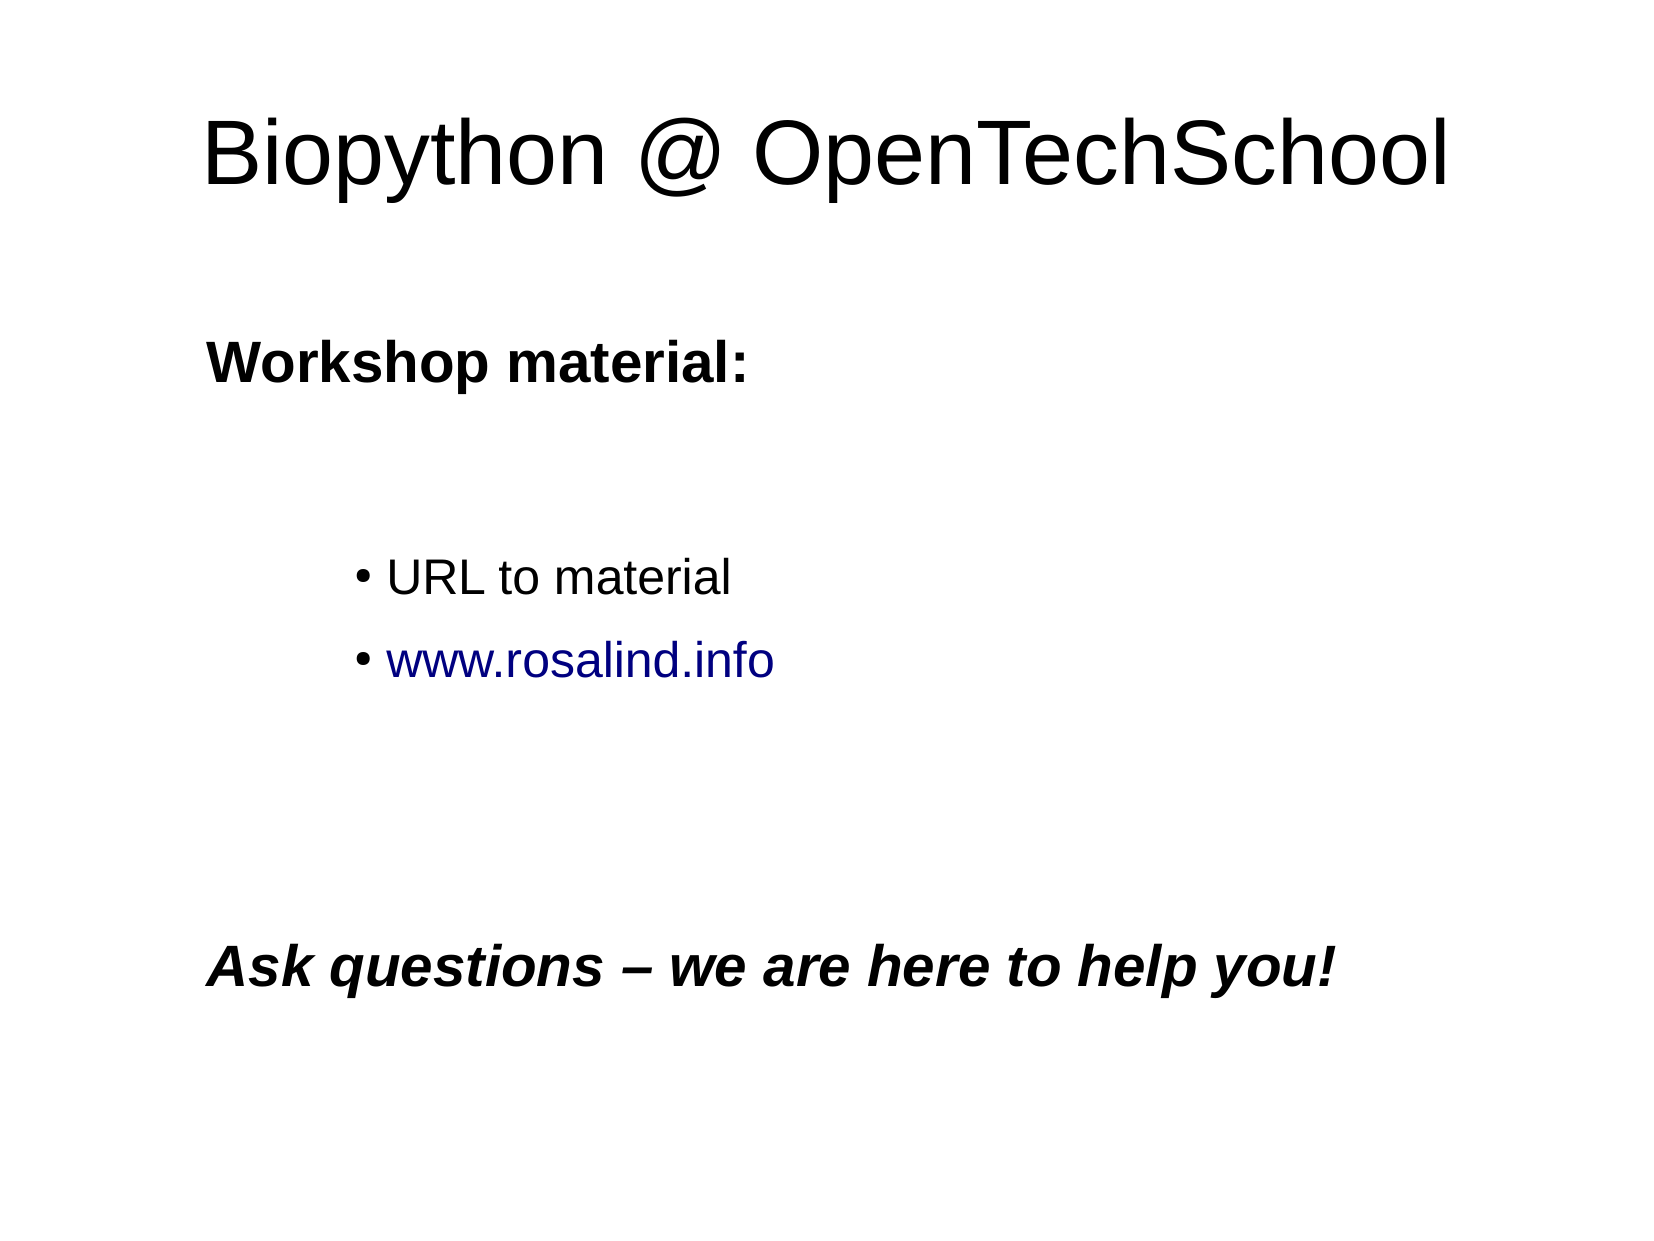

# Biopython @ OpenTechSchool
Workshop material:
 URL to material
 www.rosalind.info
Ask questions – we are here to help you!